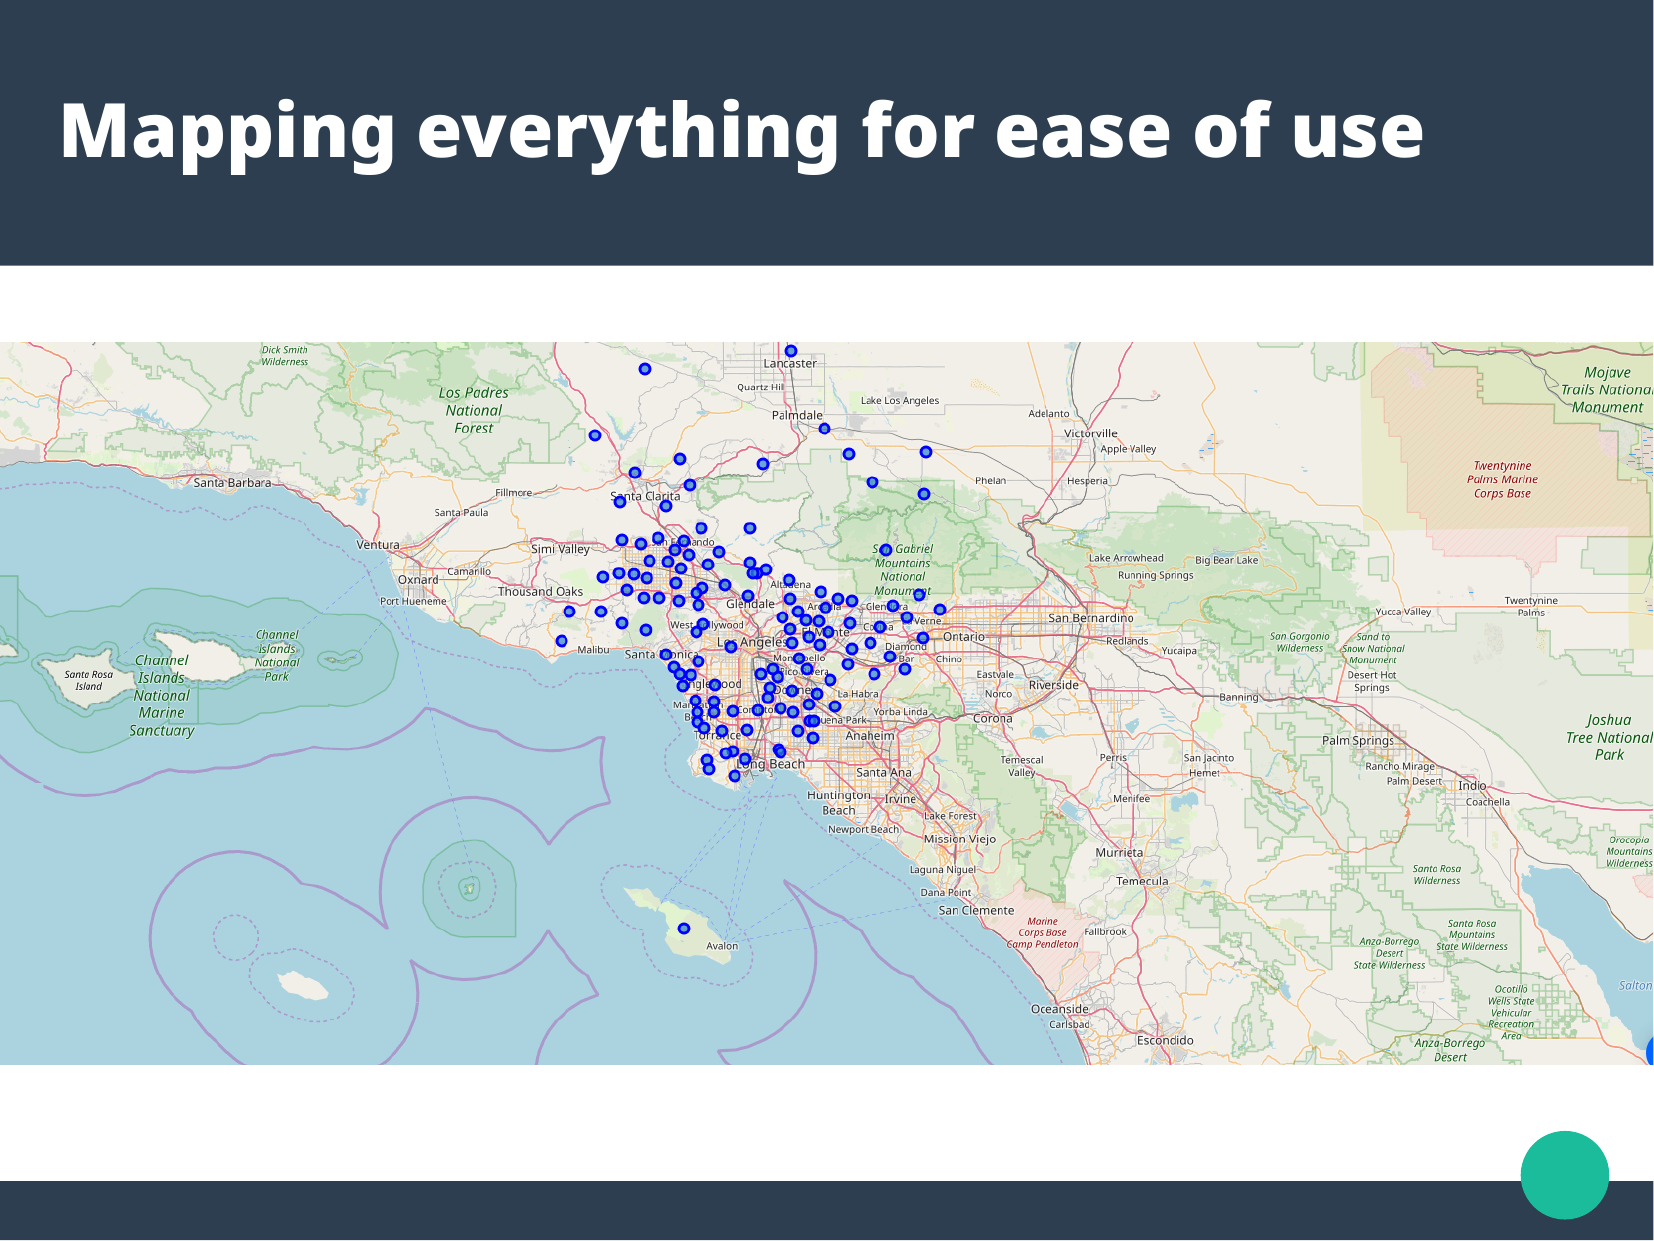

# Mapping everything for ease of use